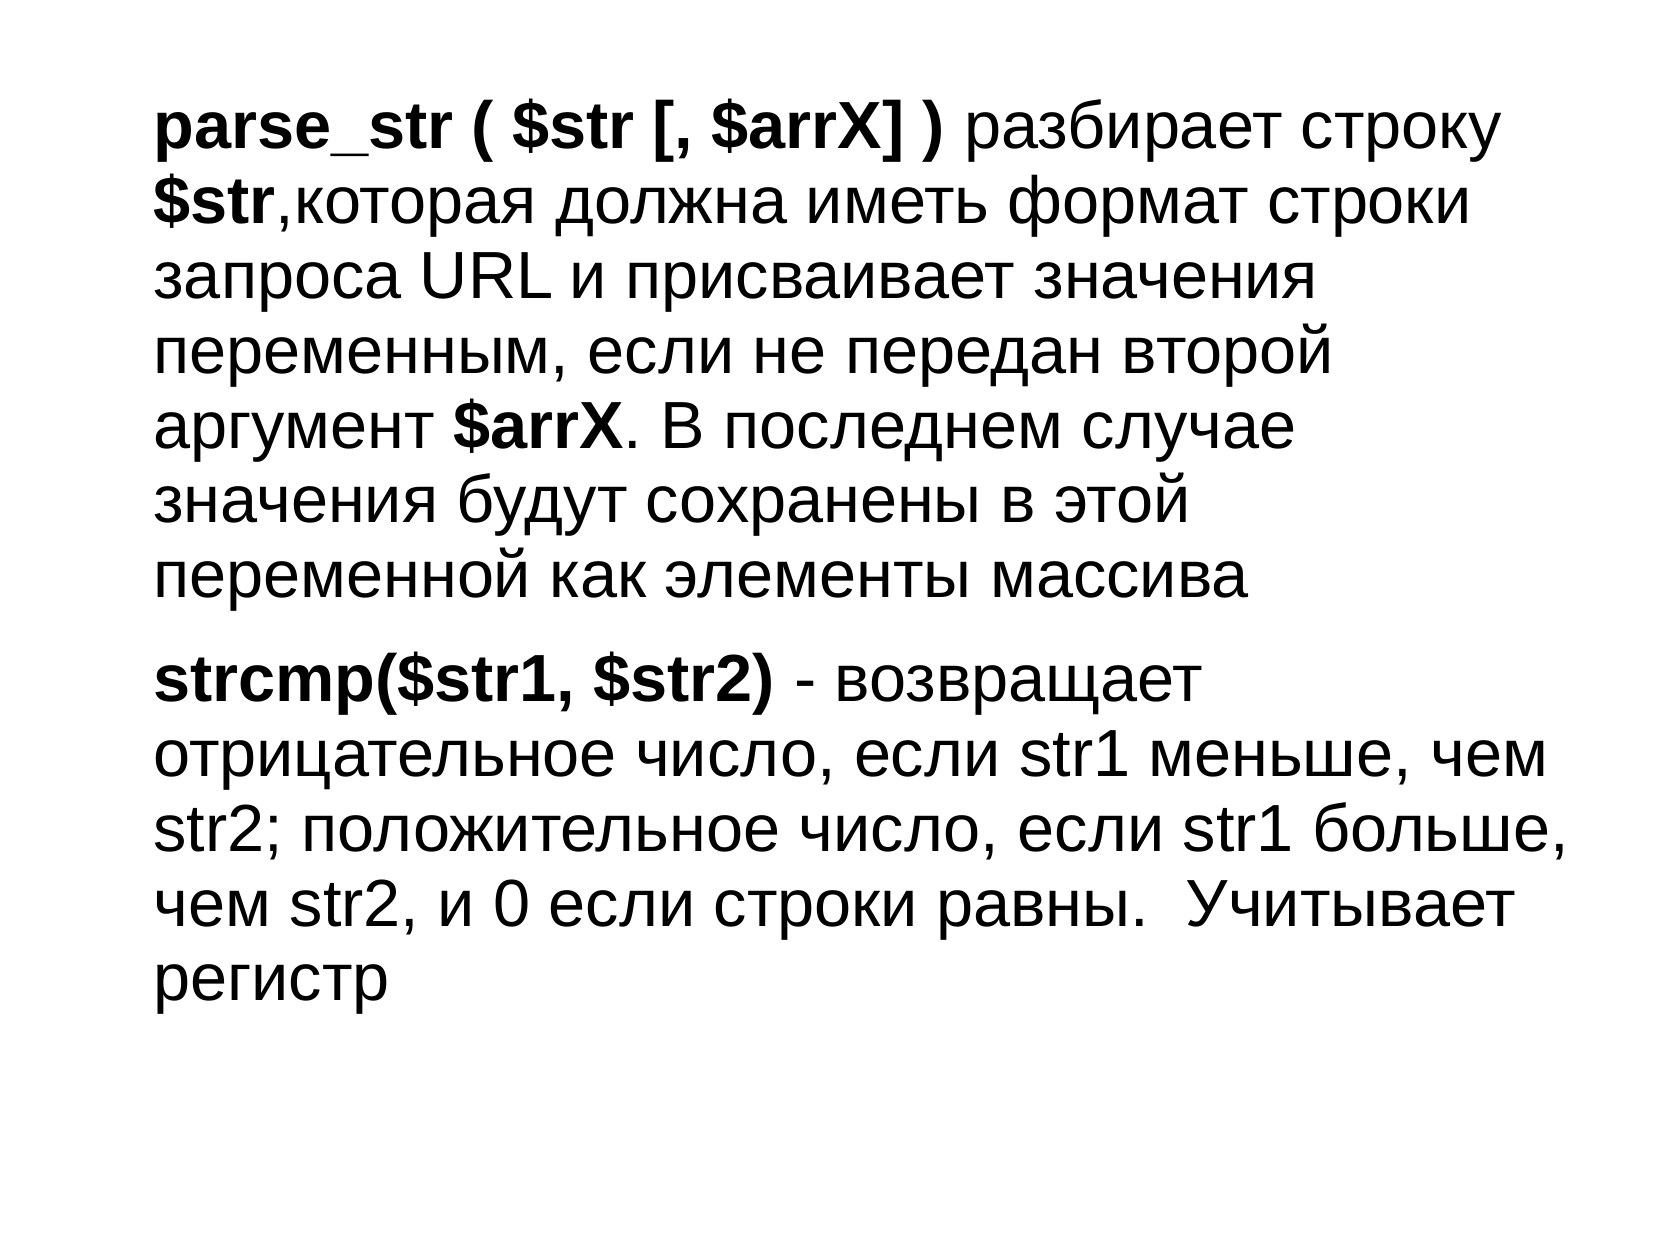

# parse_str ( $str [, $arrX] ) разбирает строку $str,которая должна иметь формат строки запроса URL и присваивает значения переменным, если не передан второй аргумент $arrX. В последнем случае значения будут сохранены в этой переменной как элементы массива
strcmp($str1, $str2) - возвращает отрицательное число, если str1 меньше, чем str2; положительное число, если str1 больше, чем str2, и 0 если строки равны. Учитывает регистр